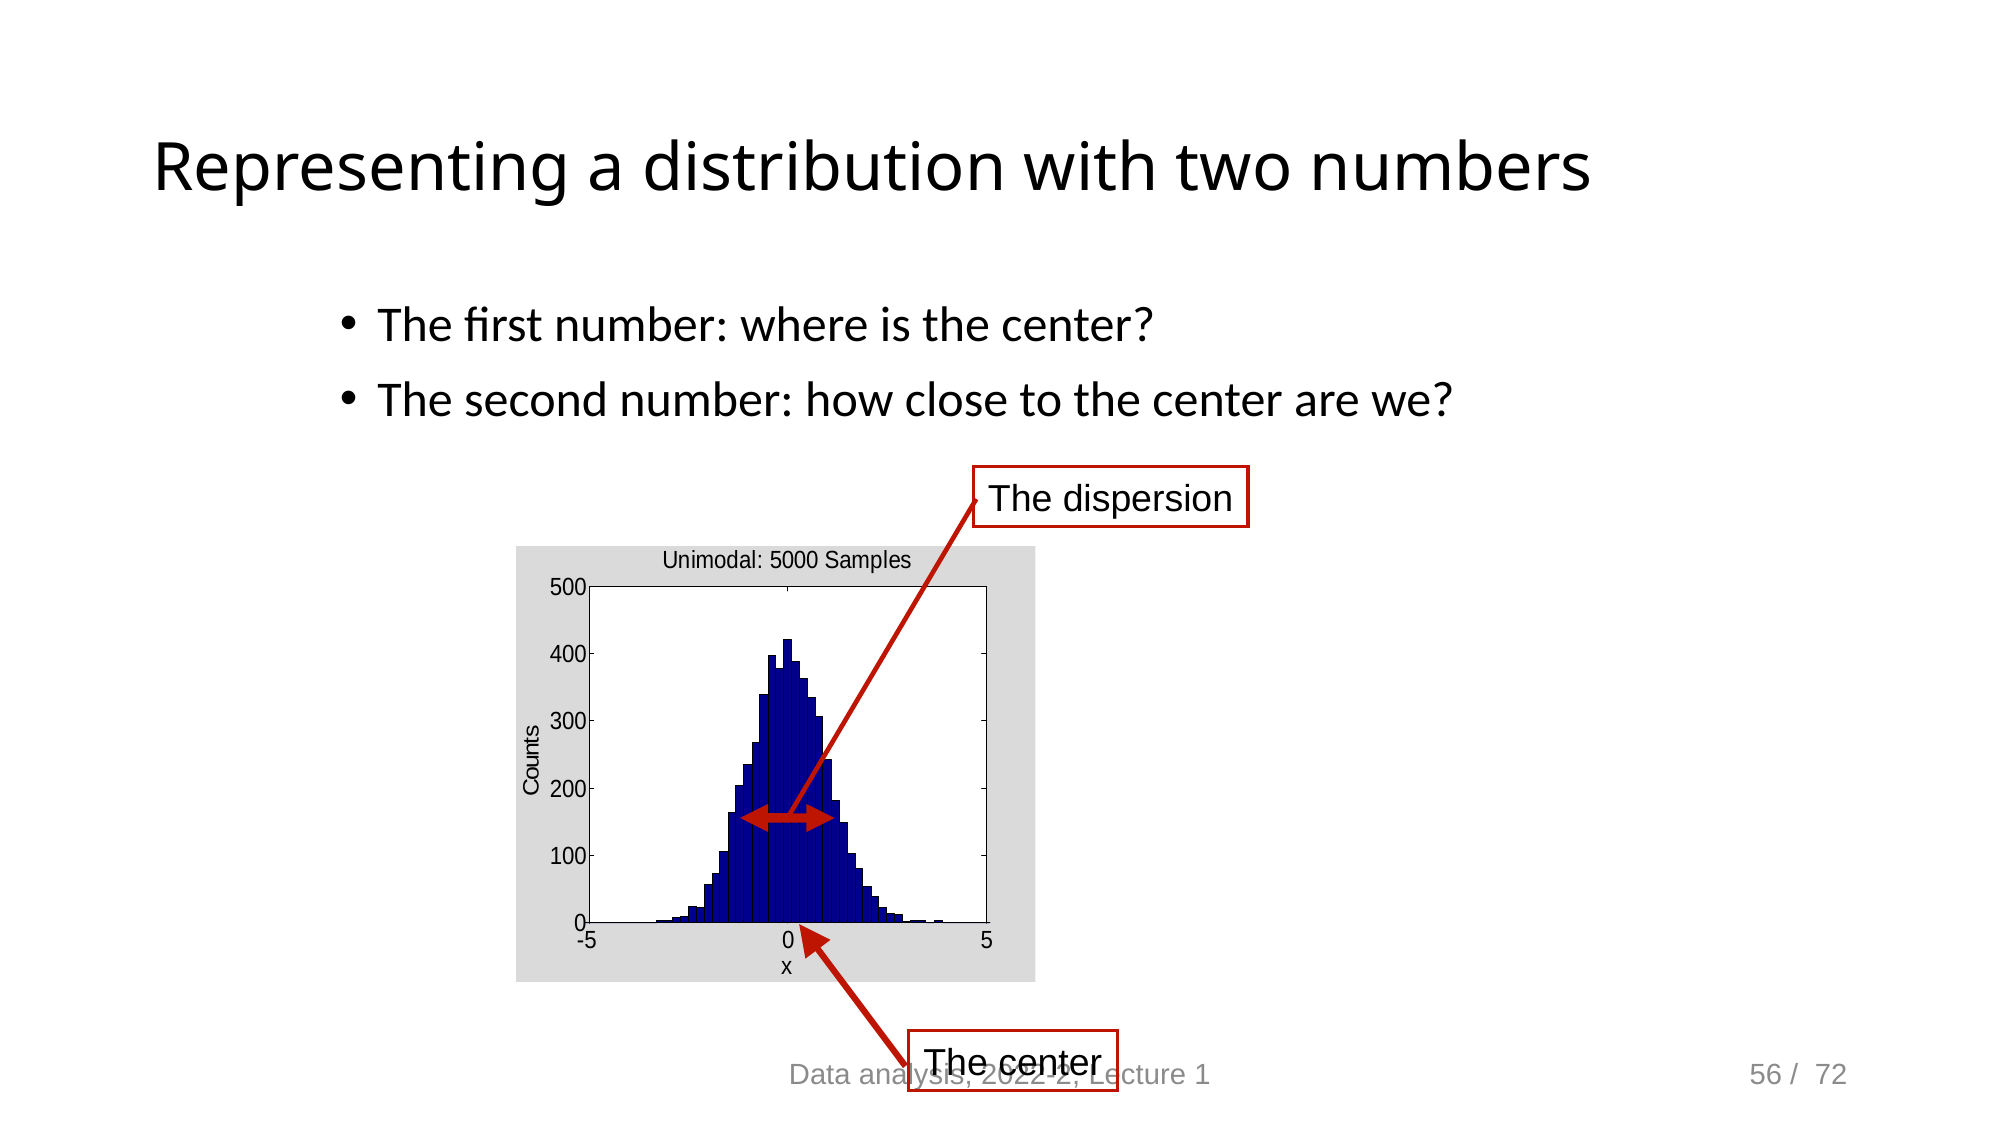

# Representing a distribution with two numbers
The first number: where is the center?
The second number: how close to the center are we?
The dispersion
The center
Data analysis, 2022-2, Lecture 1